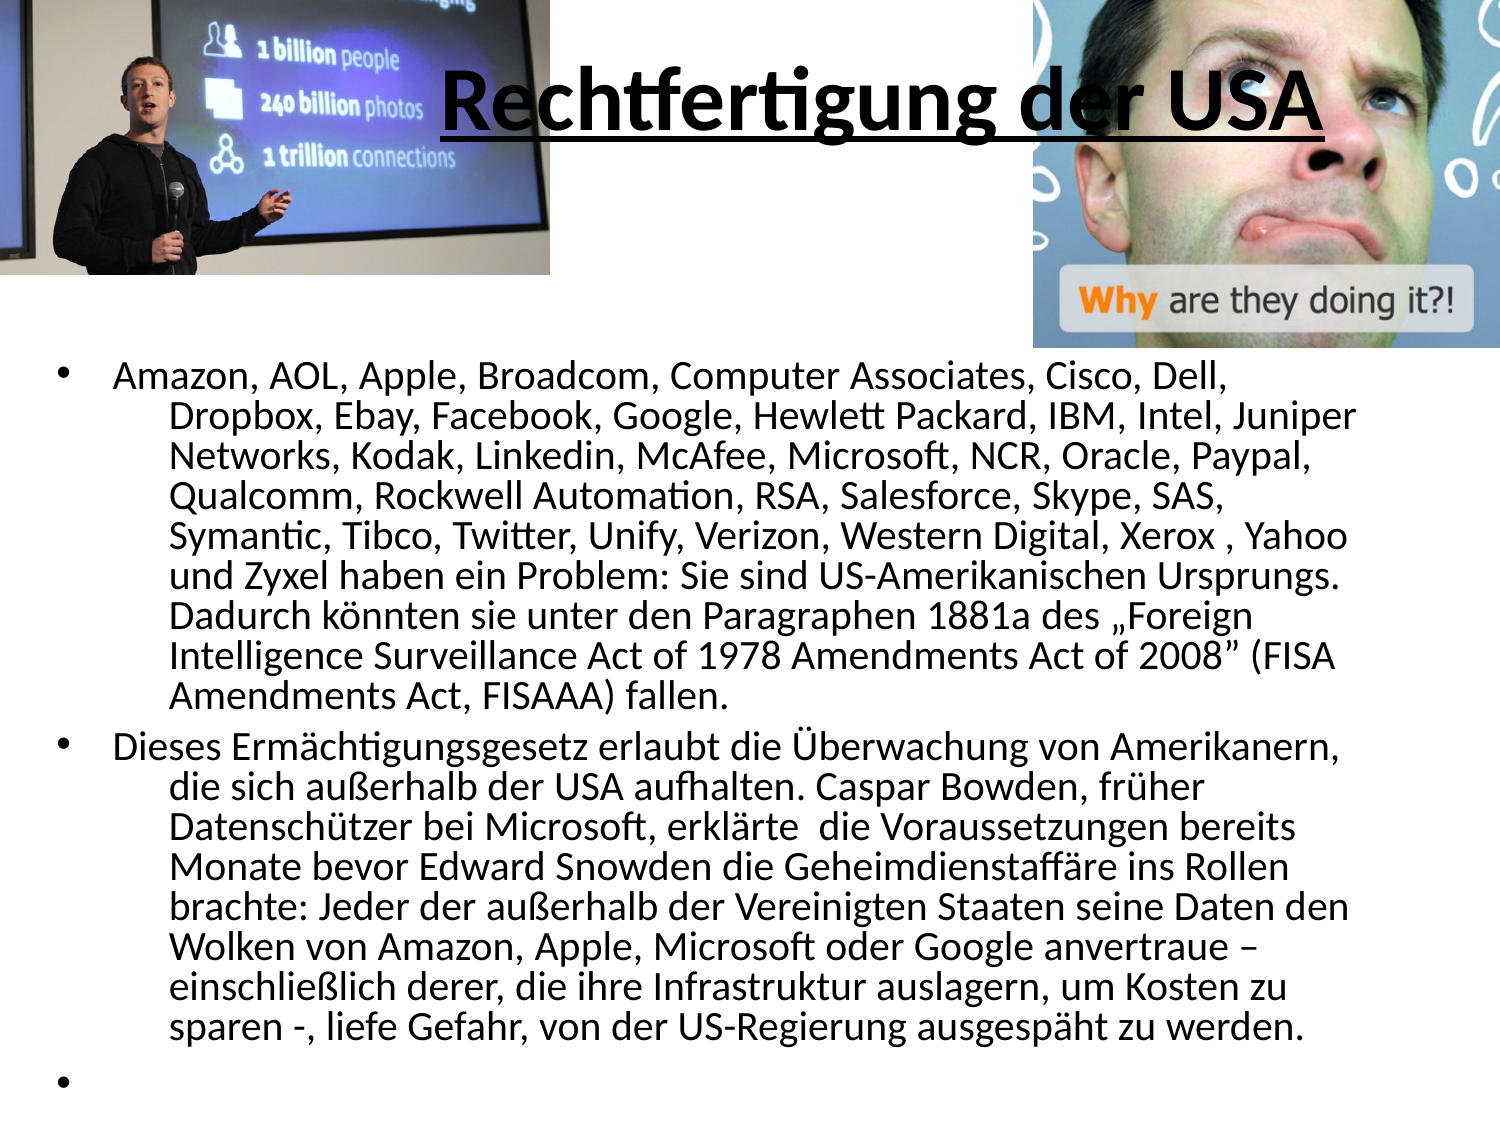

# Rechtfertigung der USA
Amazon, AOL, Apple, Broadcom, Computer Associates, Cisco, Dell, Dropbox, Ebay, Facebook, Google, Hewlett Packard, IBM, Intel, Juniper Networks, Kodak, Linkedin, McAfee, Microsoft, NCR, Oracle, Paypal, Qualcomm, Rockwell Automation, RSA, Salesforce, Skype, SAS, Symantic, Tibco, Twitter, Unify, Verizon, Western Digital, Xerox , Yahoo und Zyxel haben ein Problem: Sie sind US-Amerikanischen Ursprungs. Dadurch könnten sie unter den Paragraphen 1881a des „Foreign Intelligence Surveillance Act of 1978 Amendments Act of 2008” (FISA Amendments Act, FISAAA) fallen.
Dieses Ermächtigungsgesetz erlaubt die Überwachung von Amerikanern, die sich außerhalb der USA aufhalten. Caspar Bowden, früher Datenschützer bei Microsoft, erklärte  die Voraussetzungen bereits Monate bevor Edward Snowden die Geheimdienstaffäre ins Rollen brachte: Jeder der außerhalb der Vereinigten Staaten seine Daten den Wolken von Amazon, Apple, Microsoft oder Google anvertraue – einschließlich derer, die ihre Infrastruktur auslagern, um Kosten zu sparen -, liefe Gefahr, von der US-Regierung ausgespäht zu werden.